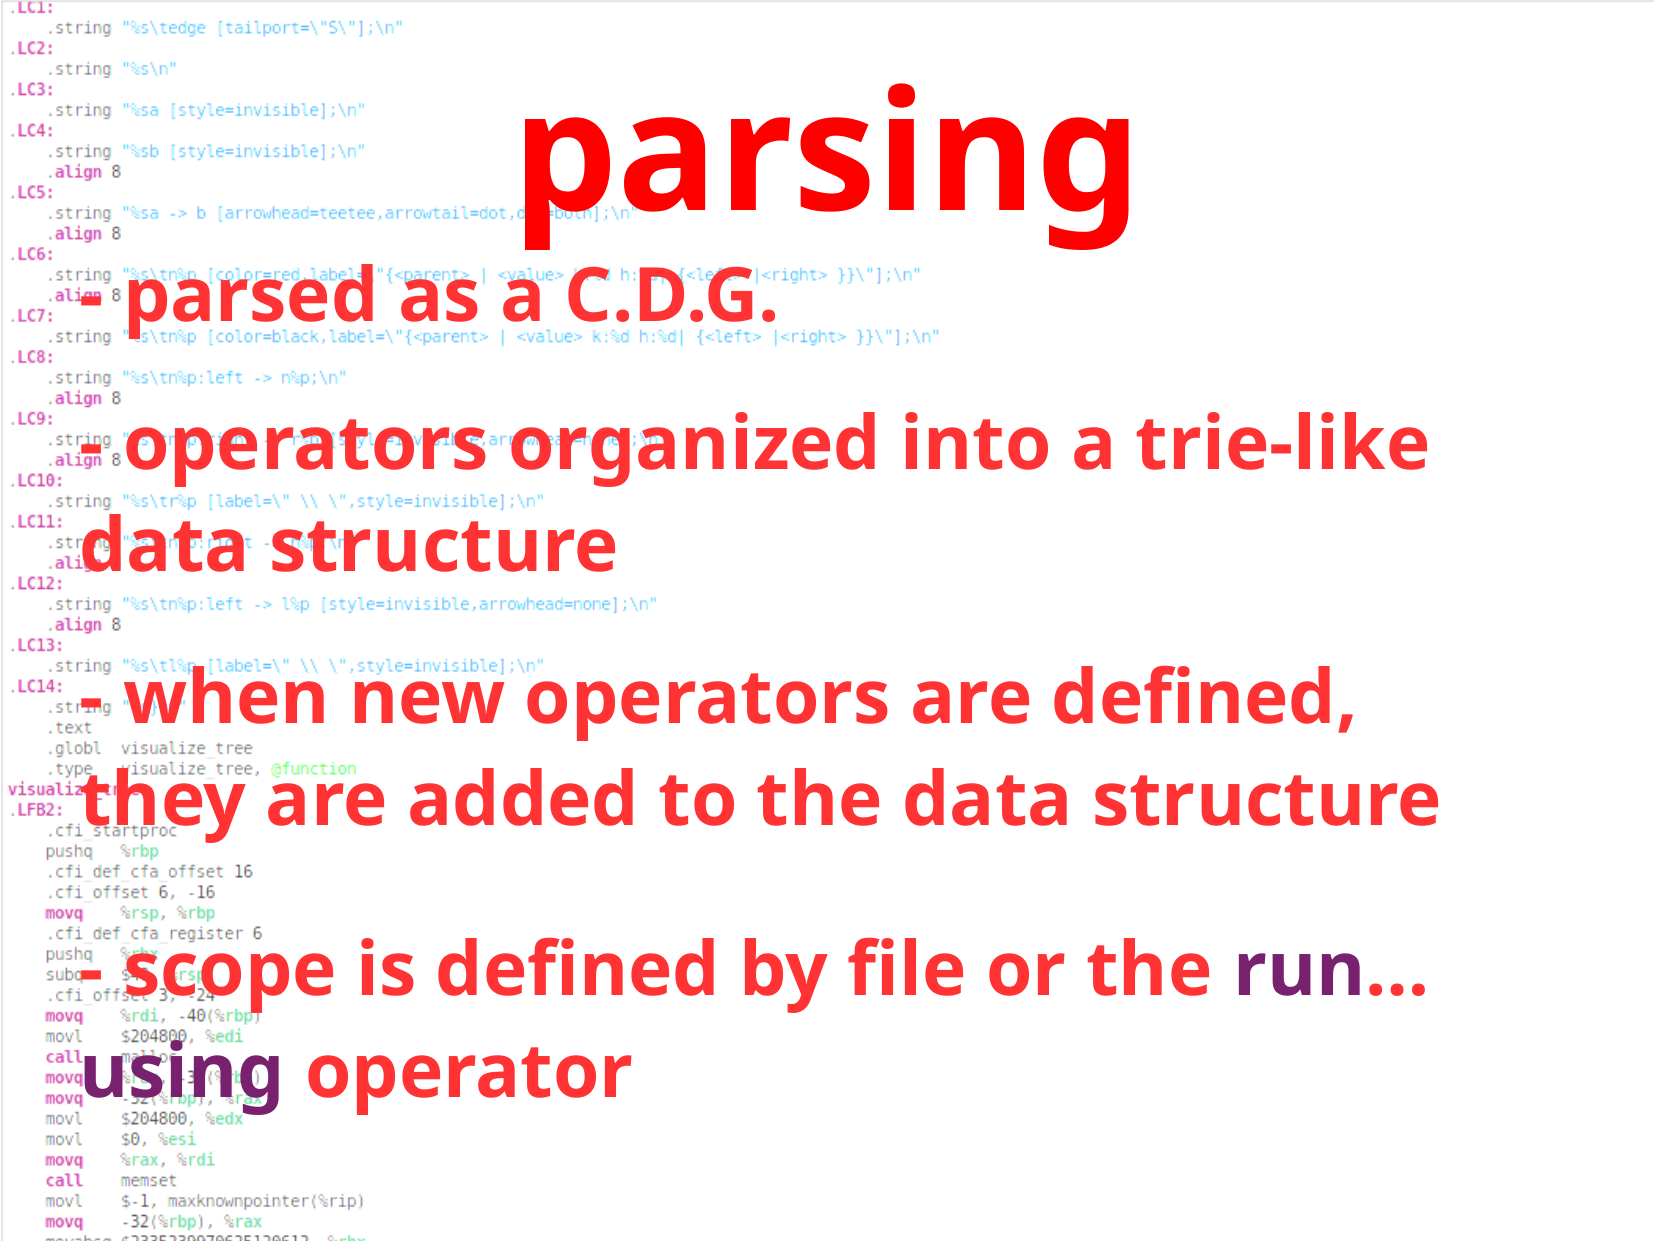

parsing
- parsed as a C.D.G.
- operators organized into a trie-like data structure
- when new operators are defined, they are added to the data structure
- scope is defined by file or the run…using operator